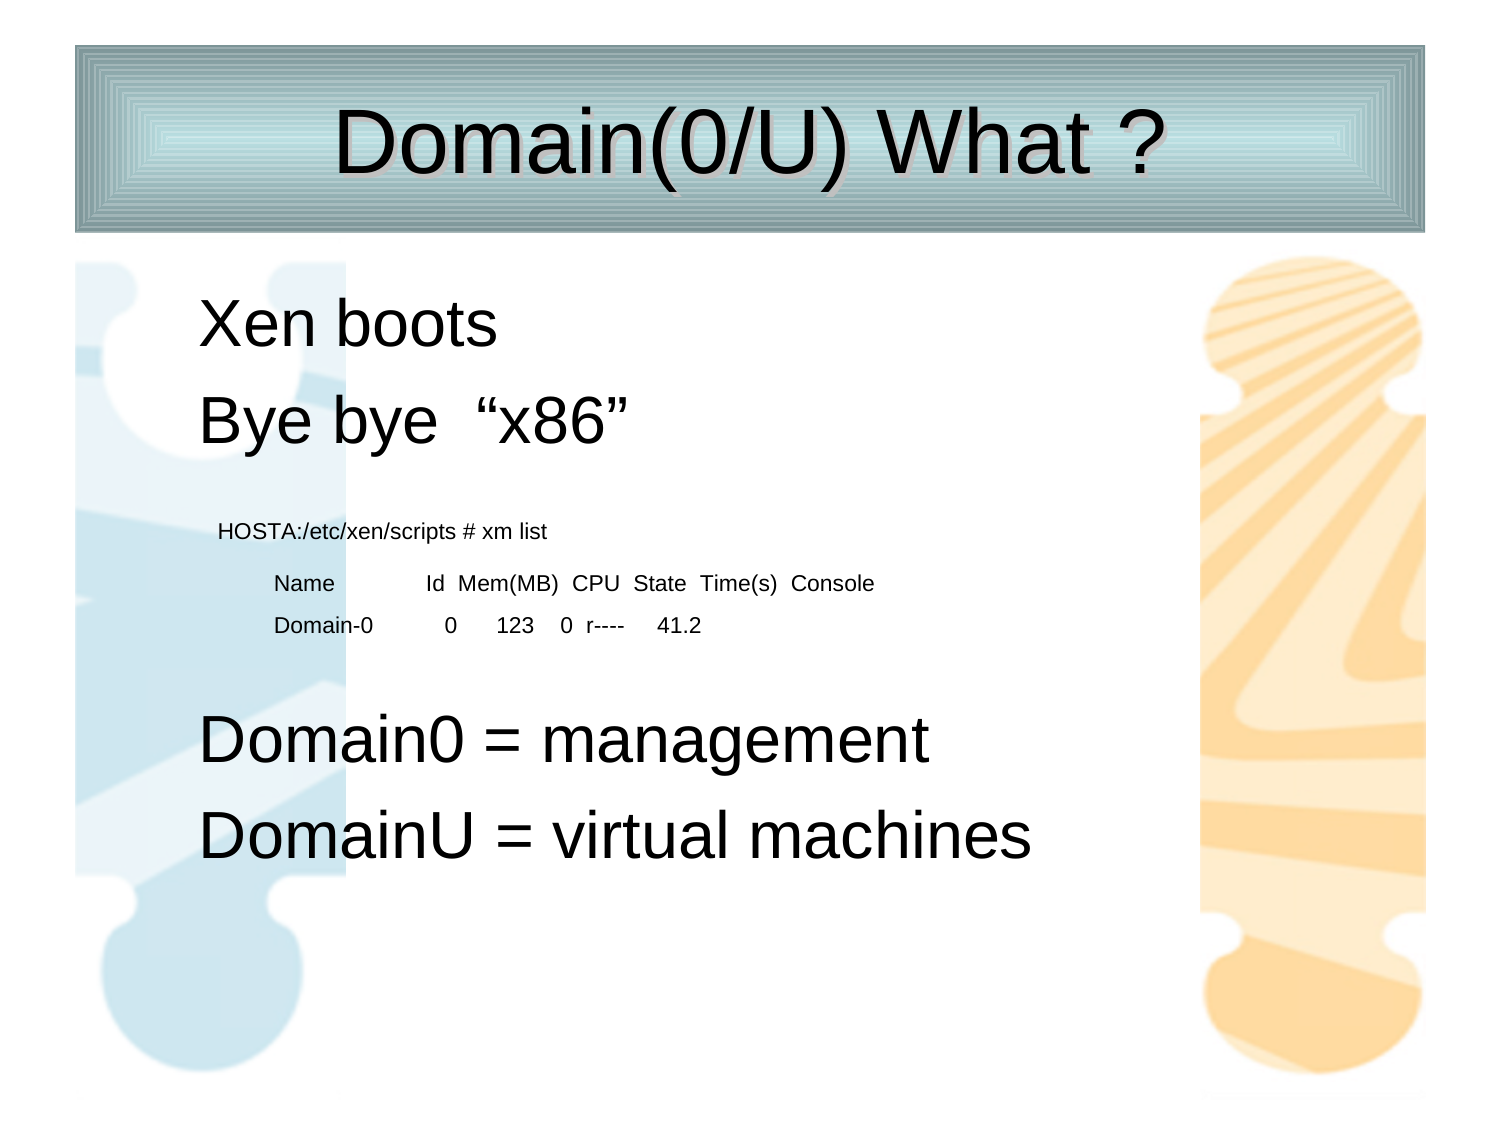

# Domain(0/U) What ?
Xen boots
Bye bye “x86”
 HOSTA:/etc/xen/scripts # xm list
Name Id Mem(MB) CPU State Time(s) Console
Domain-0 0 123 0 r---- 41.2
Domain0 = management
DomainU = virtual machines